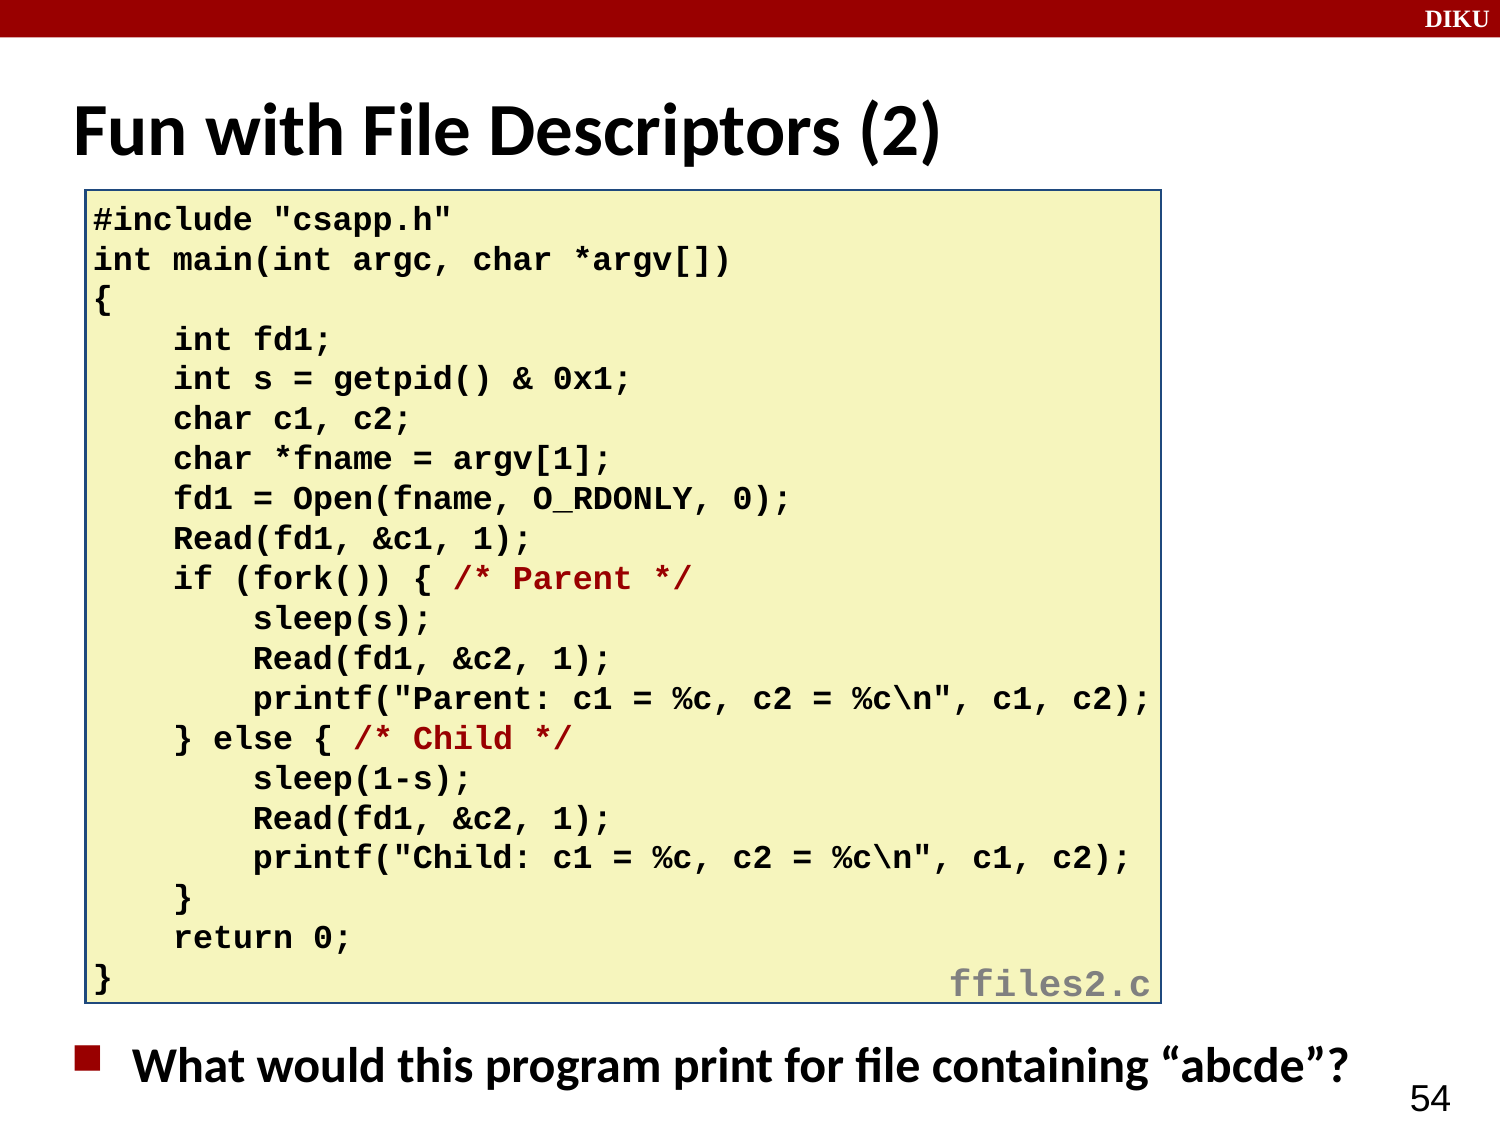

Fun with File Descriptors (2)
#include "csapp.h"
int main(int argc, char *argv[])
{
 int fd1;
 int s = getpid() & 0x1;
 char c1, c2;
 char *fname = argv[1];
 fd1 = Open(fname, O_RDONLY, 0);
 Read(fd1, &c1, 1);
 if (fork()) { /* Parent */
 sleep(s);
 Read(fd1, &c2, 1);
 printf("Parent: c1 = %c, c2 = %c\n", c1, c2);
 } else { /* Child */
 sleep(1-s);
 Read(fd1, &c2, 1);
 printf("Child: c1 = %c, c2 = %c\n", c1, c2);
 }
 return 0;
}
ffiles2.c
What would this program print for file containing “abcde”?